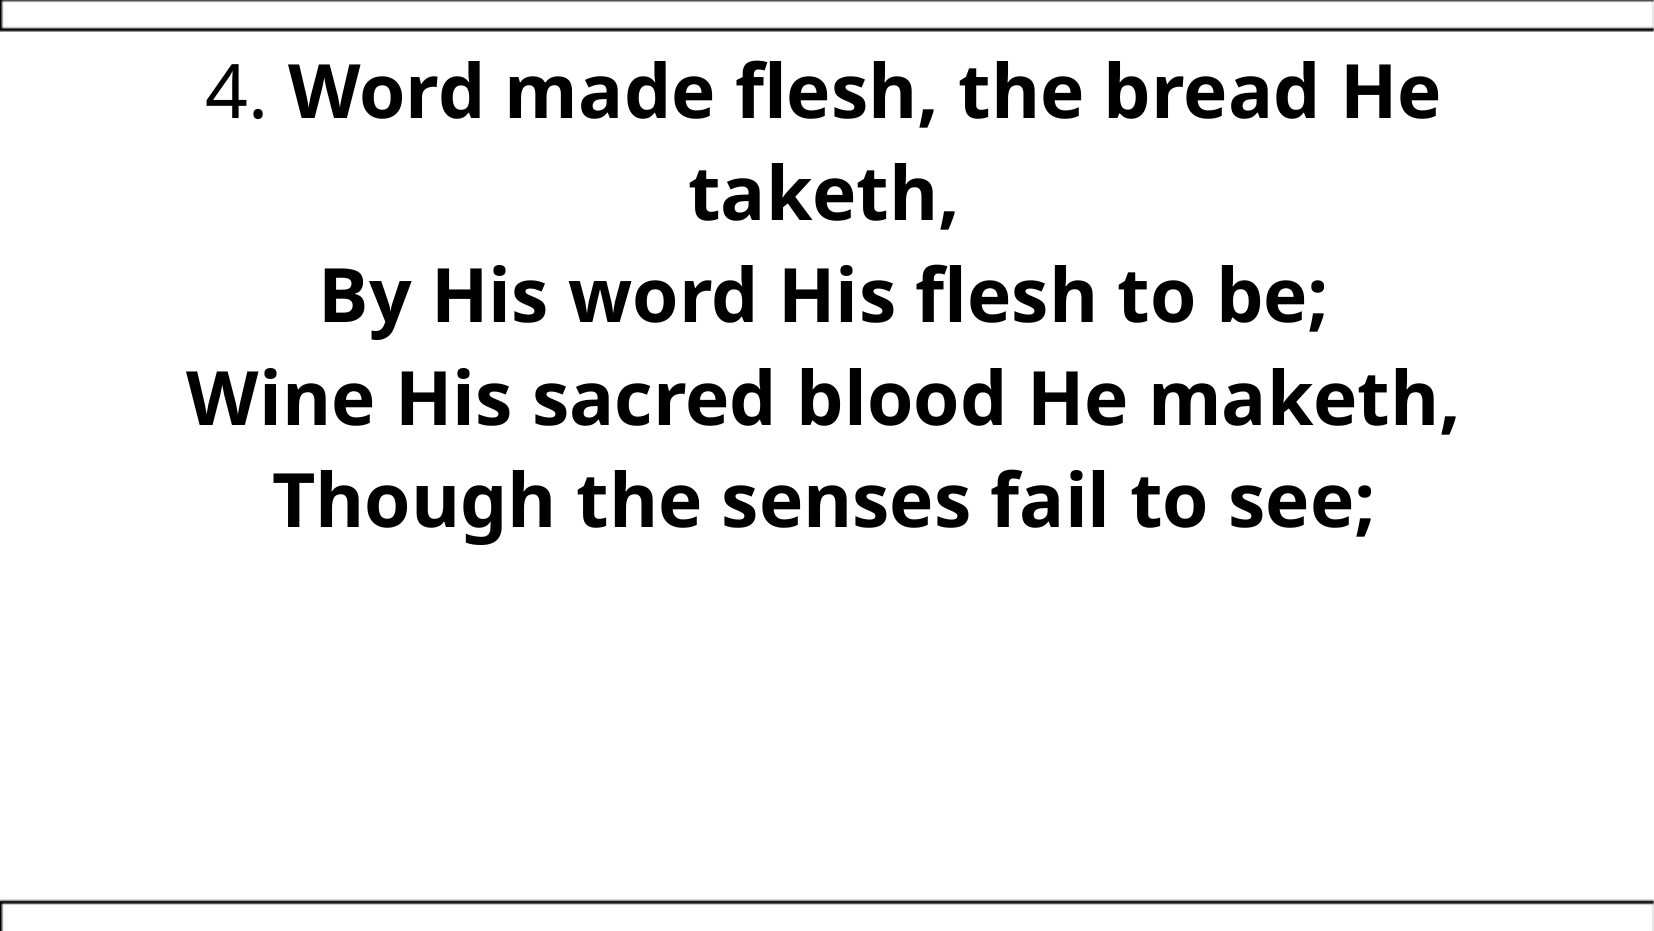

4. Word made flesh, the bread He taketh,
By His word His flesh to be;
Wine His sacred blood He maketh,
Though the senses fail to see;